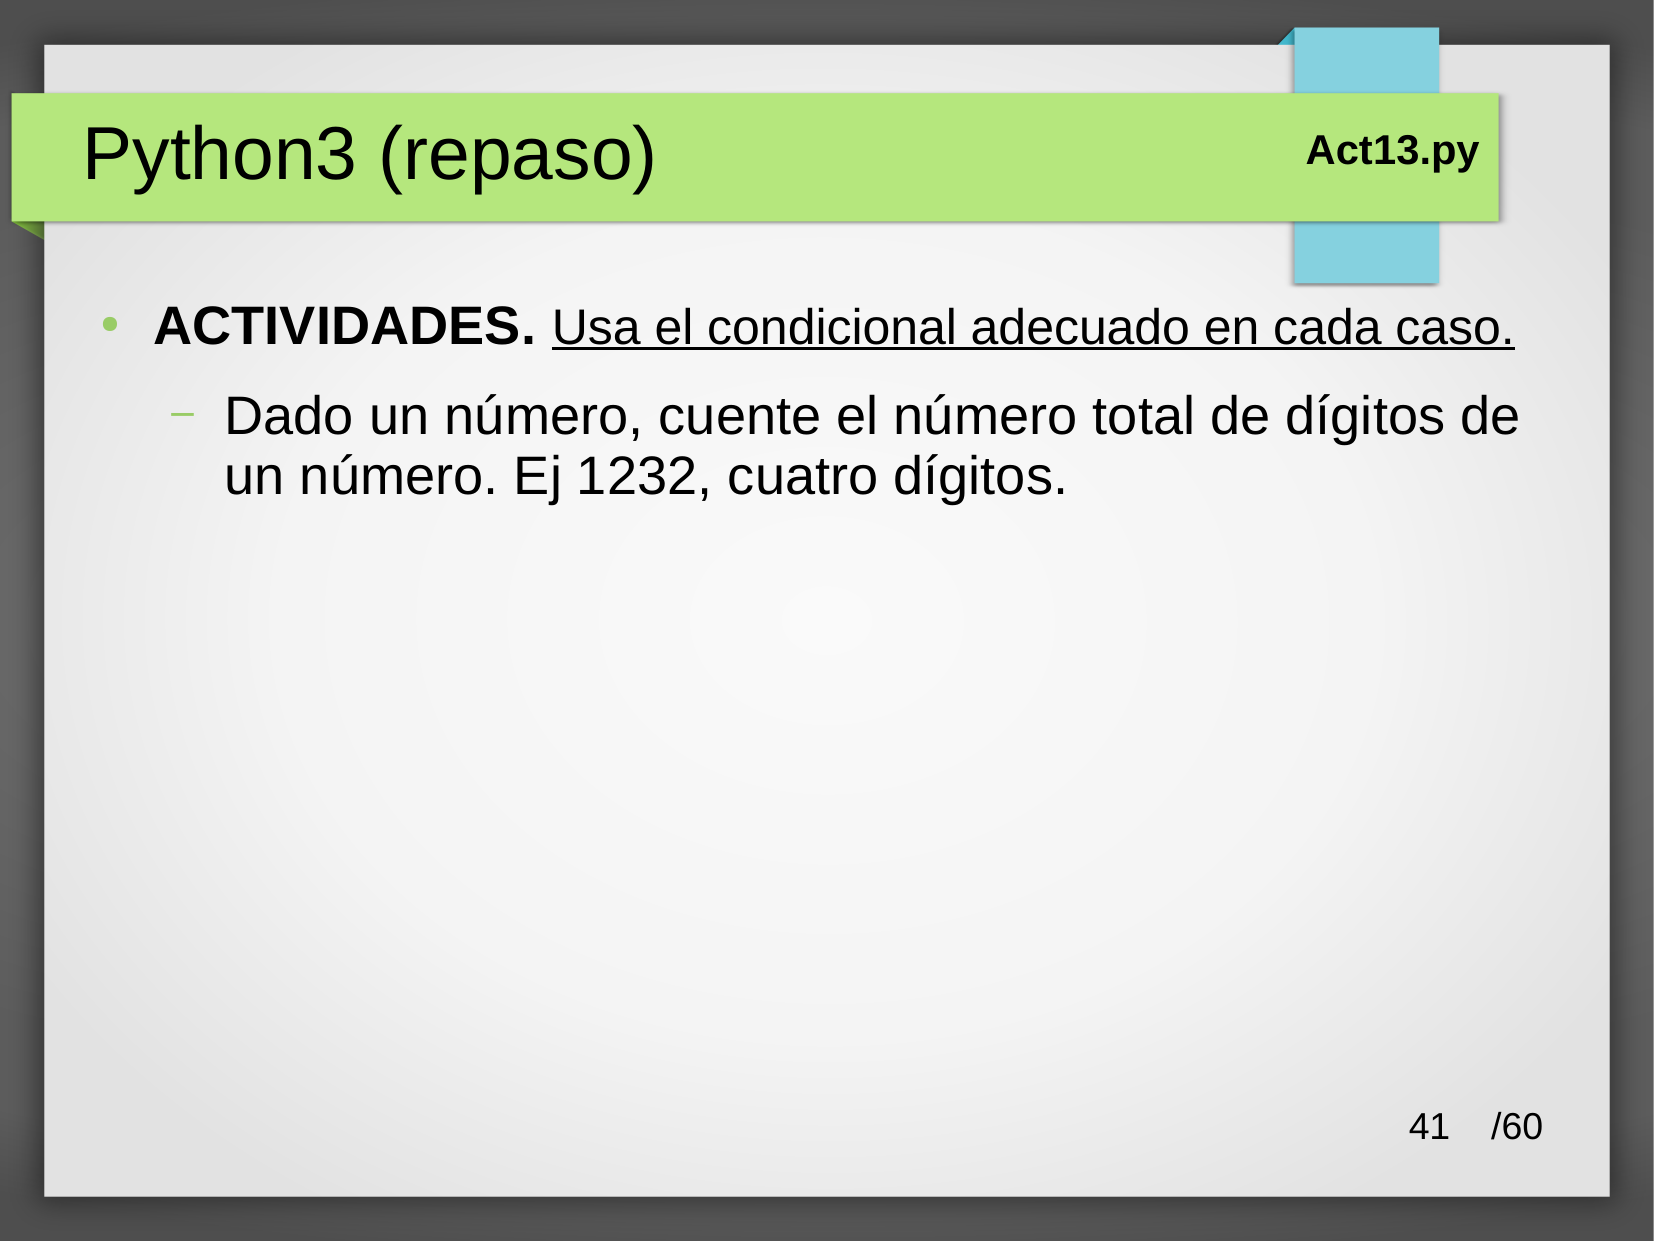

# Python3 (repaso)
Act13.py
ACTIVIDADES. Usa el condicional adecuado en cada caso.
Dado un número, cuente el número total de dígitos de un número. Ej 1232, cuatro dígitos.
/60